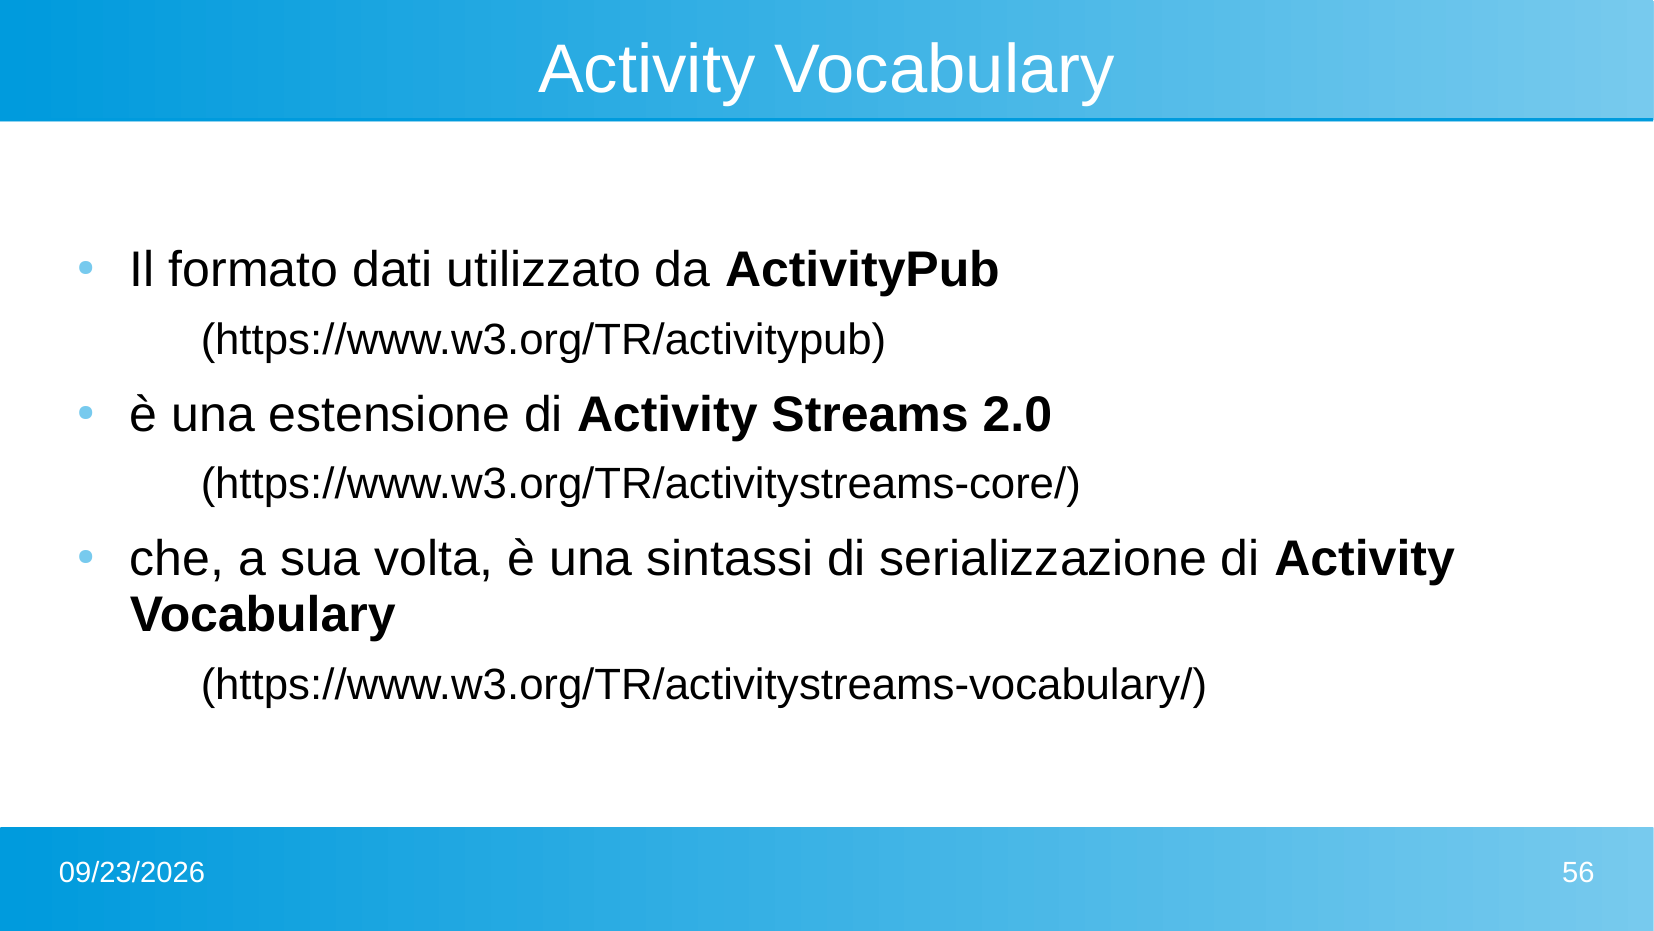

# Activity Vocabulary
Il formato dati utilizzato da ActivityPub
(https://www.w3.org/TR/activitypub)
è una estensione di Activity Streams 2.0
(https://www.w3.org/TR/activitystreams-core/)
che, a sua volta, è una sintassi di serializzazione di Activity Vocabulary
(https://www.w3.org/TR/activitystreams-vocabulary/)
56